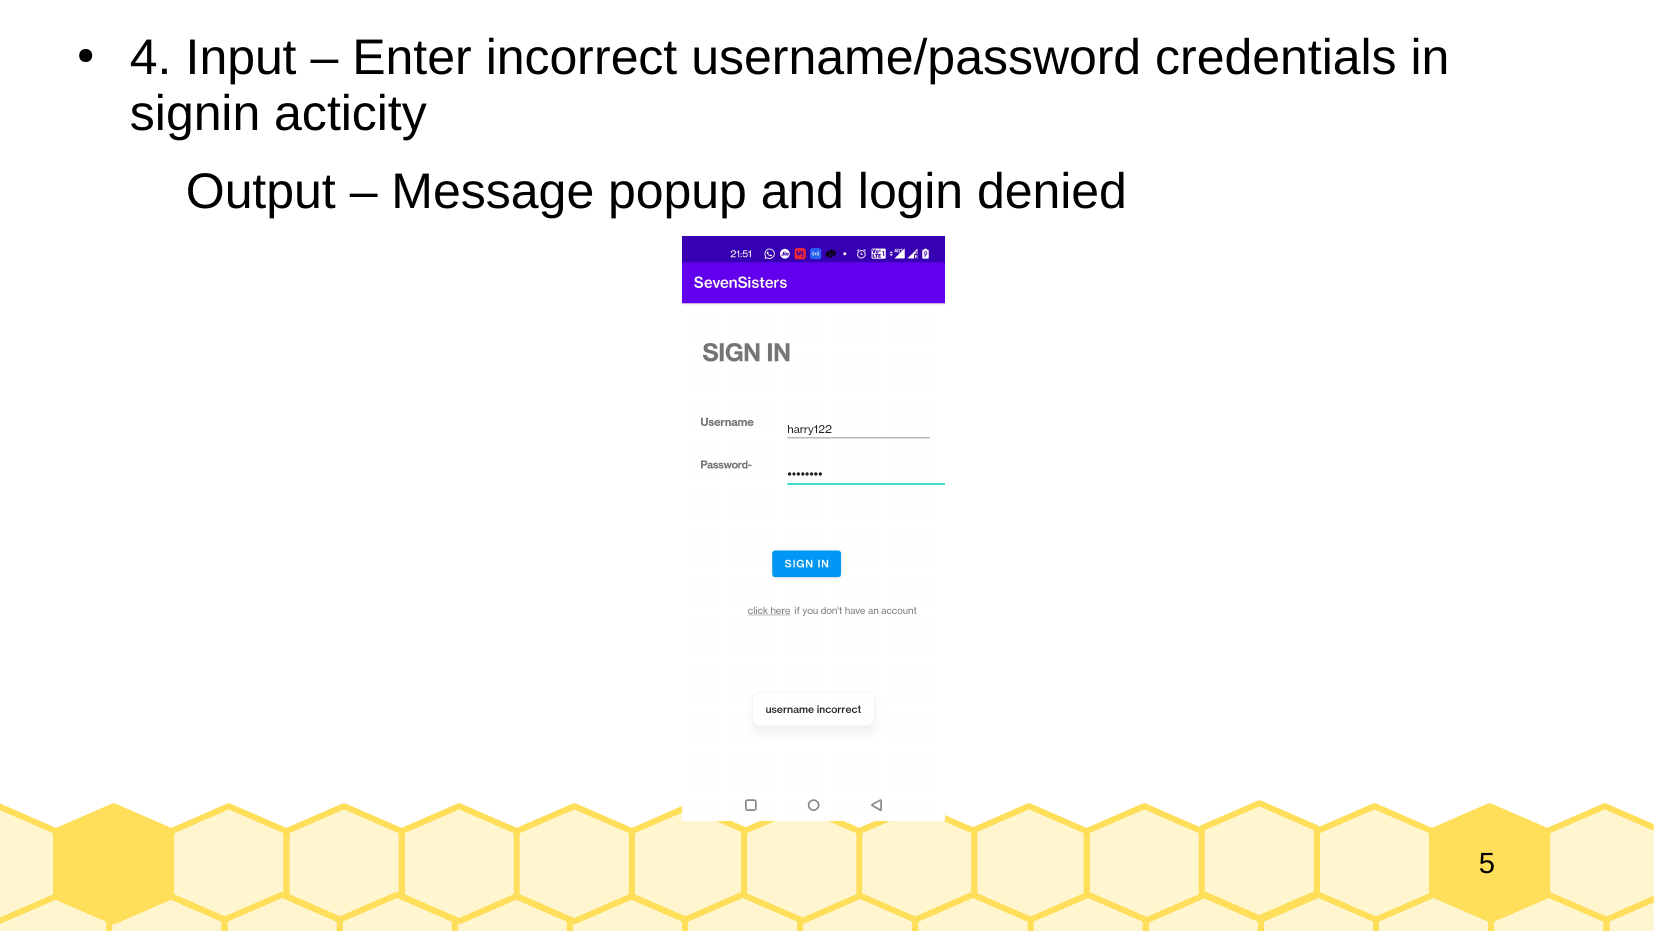

# 4. Input – Enter incorrect username/password credentials in signin acticity
 Output – Message popup and login denied